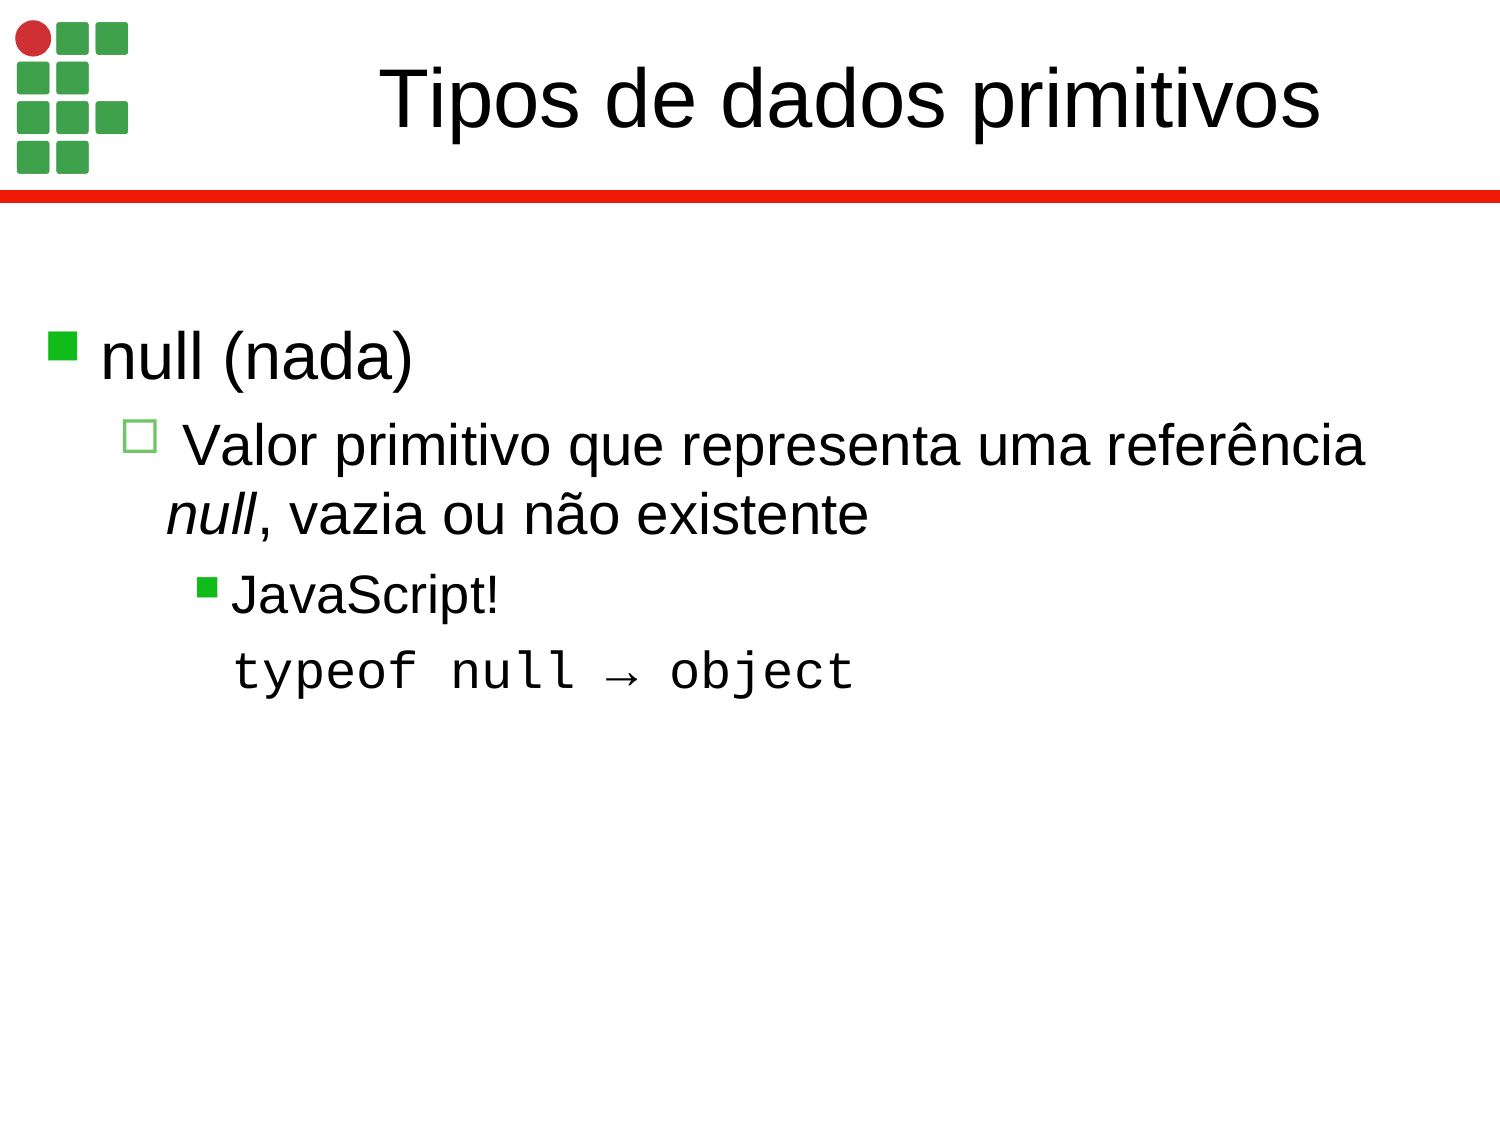

# Tipos de dados primitivos
null (nada)
 Valor primitivo que representa uma referência null, vazia ou não existente
JavaScript!
typeof null → object